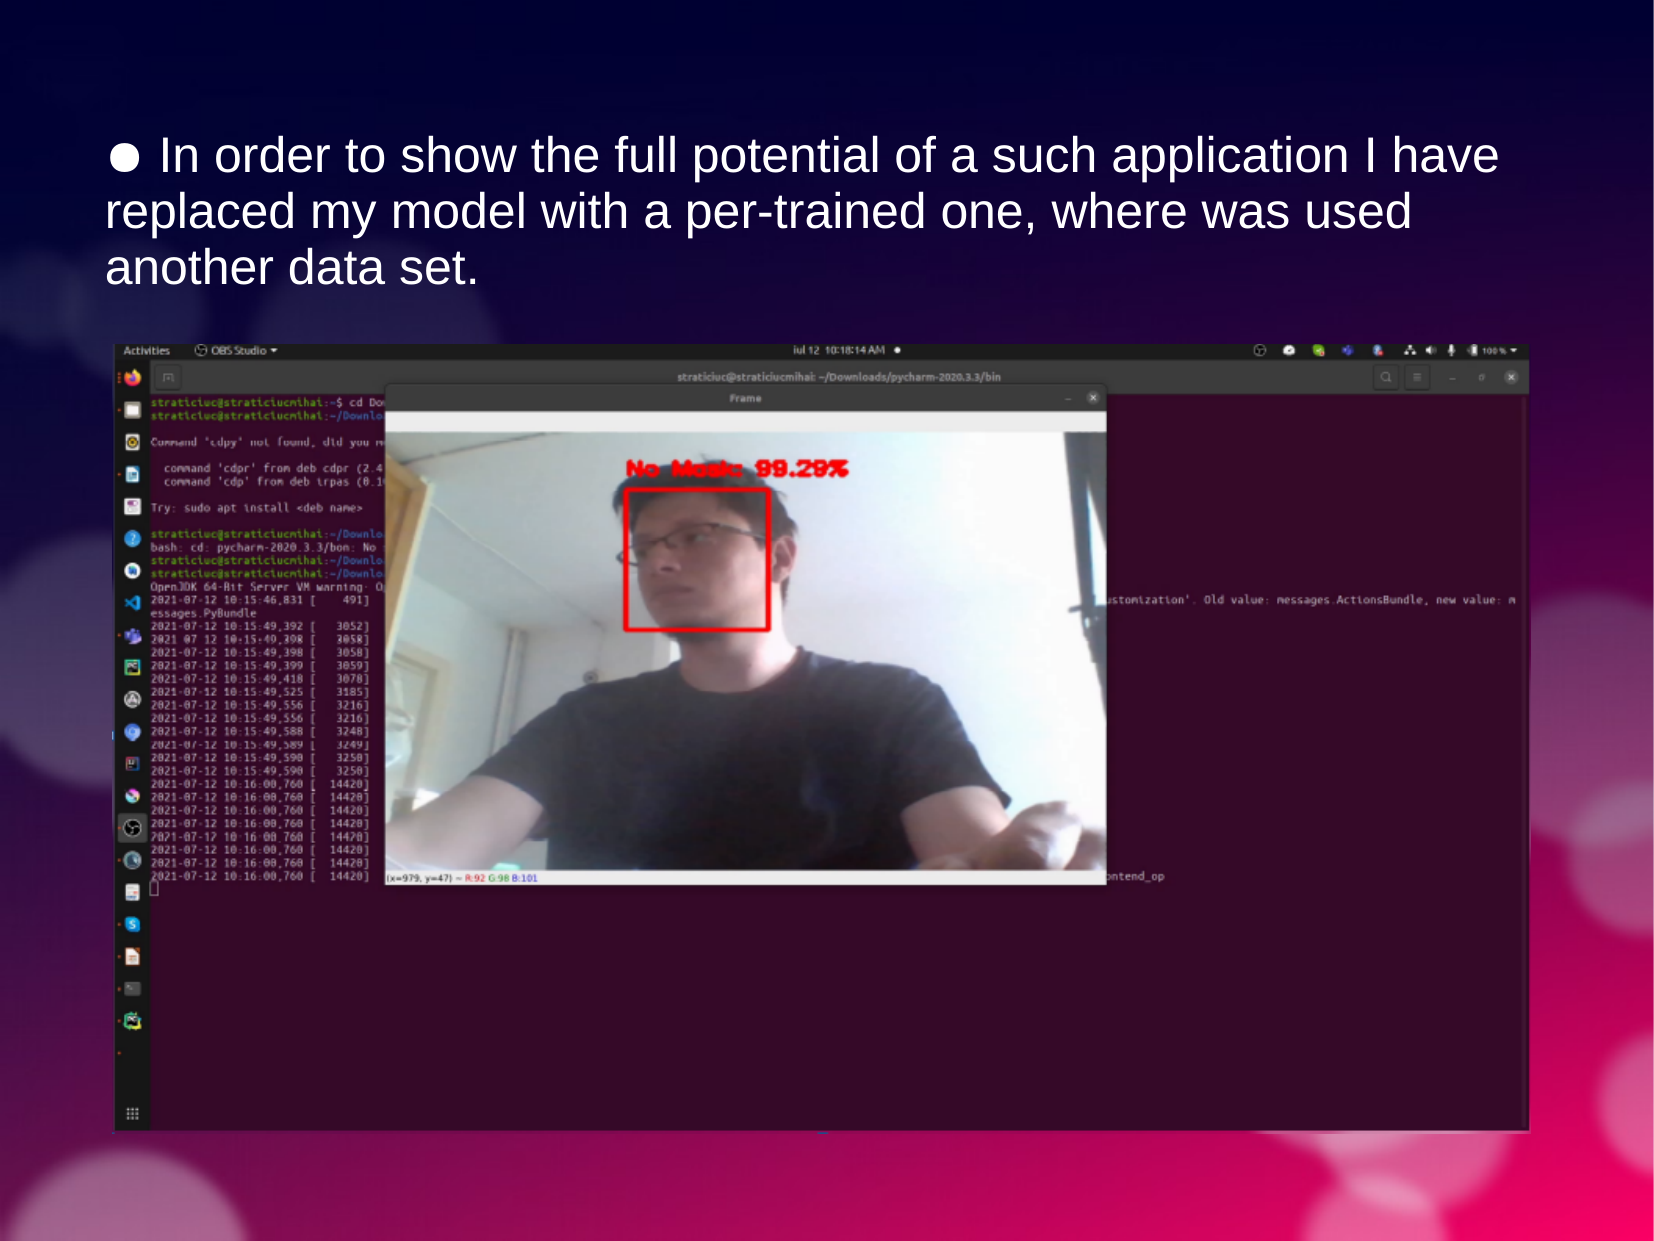

● In order to show the full potential of a such application I have replaced my model with a per-trained one, where was used another data set.